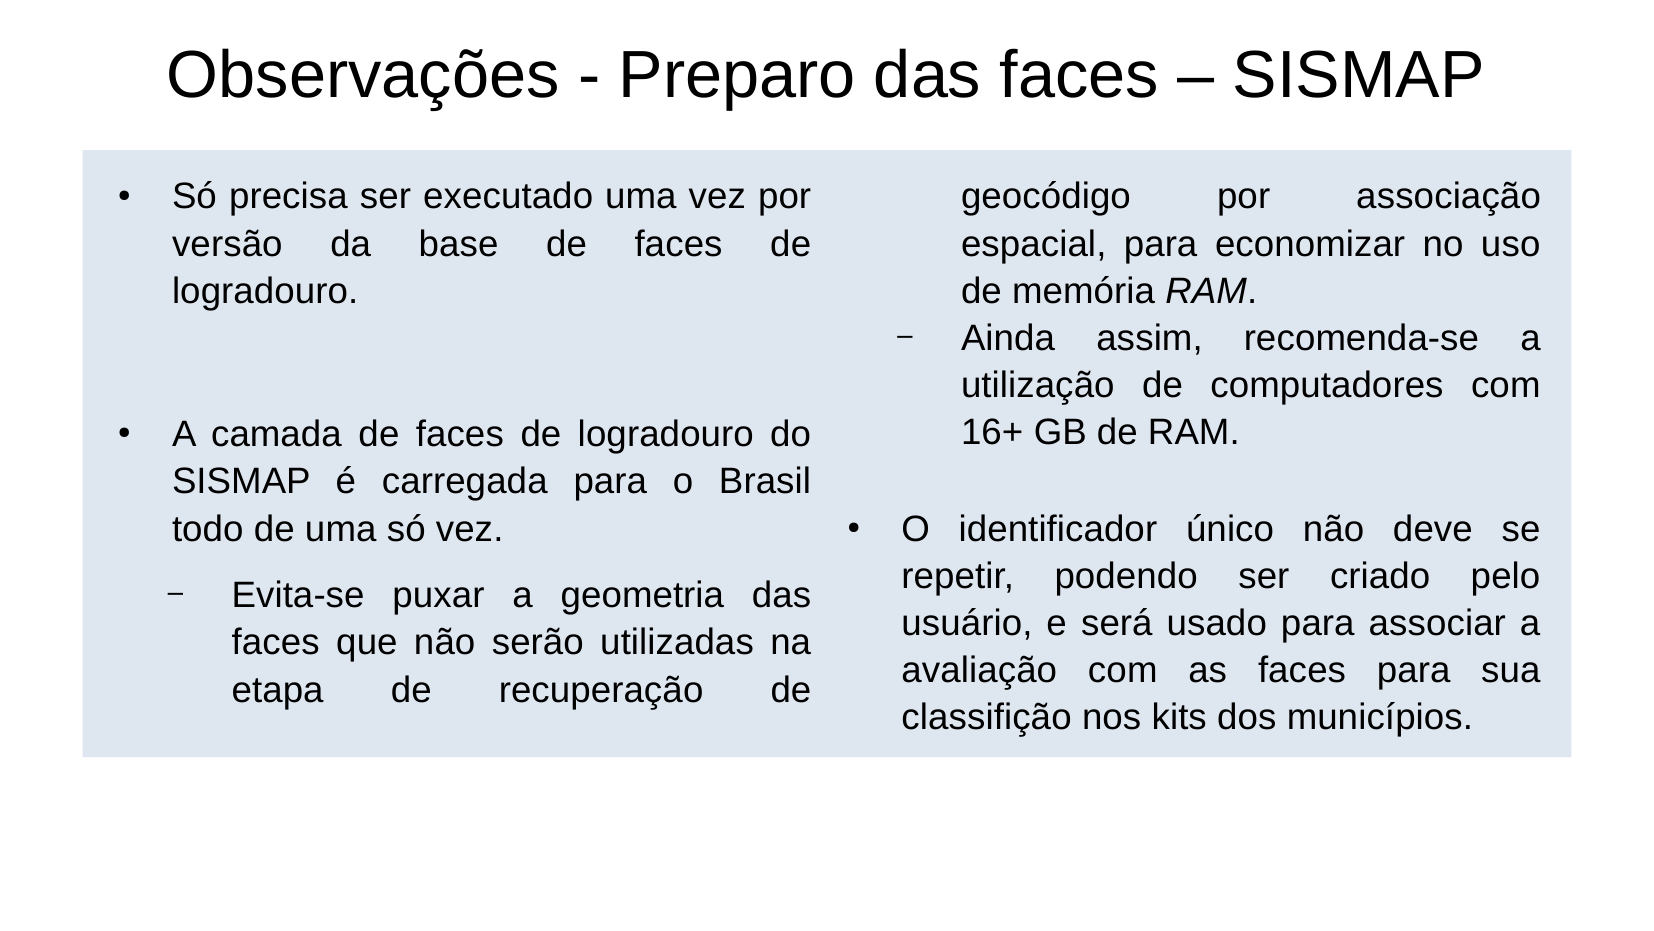

# Observações - Preparo das faces – SISMAP
Só precisa ser executado uma vez por versão da base de faces de logradouro.
A camada de faces de logradouro do SISMAP é carregada para o Brasil todo de uma só vez.
Evita-se puxar a geometria das faces que não serão utilizadas na etapa de recuperação de geocódigo por associação espacial, para economizar no uso de memória RAM.
Ainda assim, recomenda-se a utilização de computadores com 16+ GB de RAM.
O identificador único não deve se repetir, podendo ser criado pelo usuário, e será usado para associar a avaliação com as faces para sua classifição nos kits dos municípios.